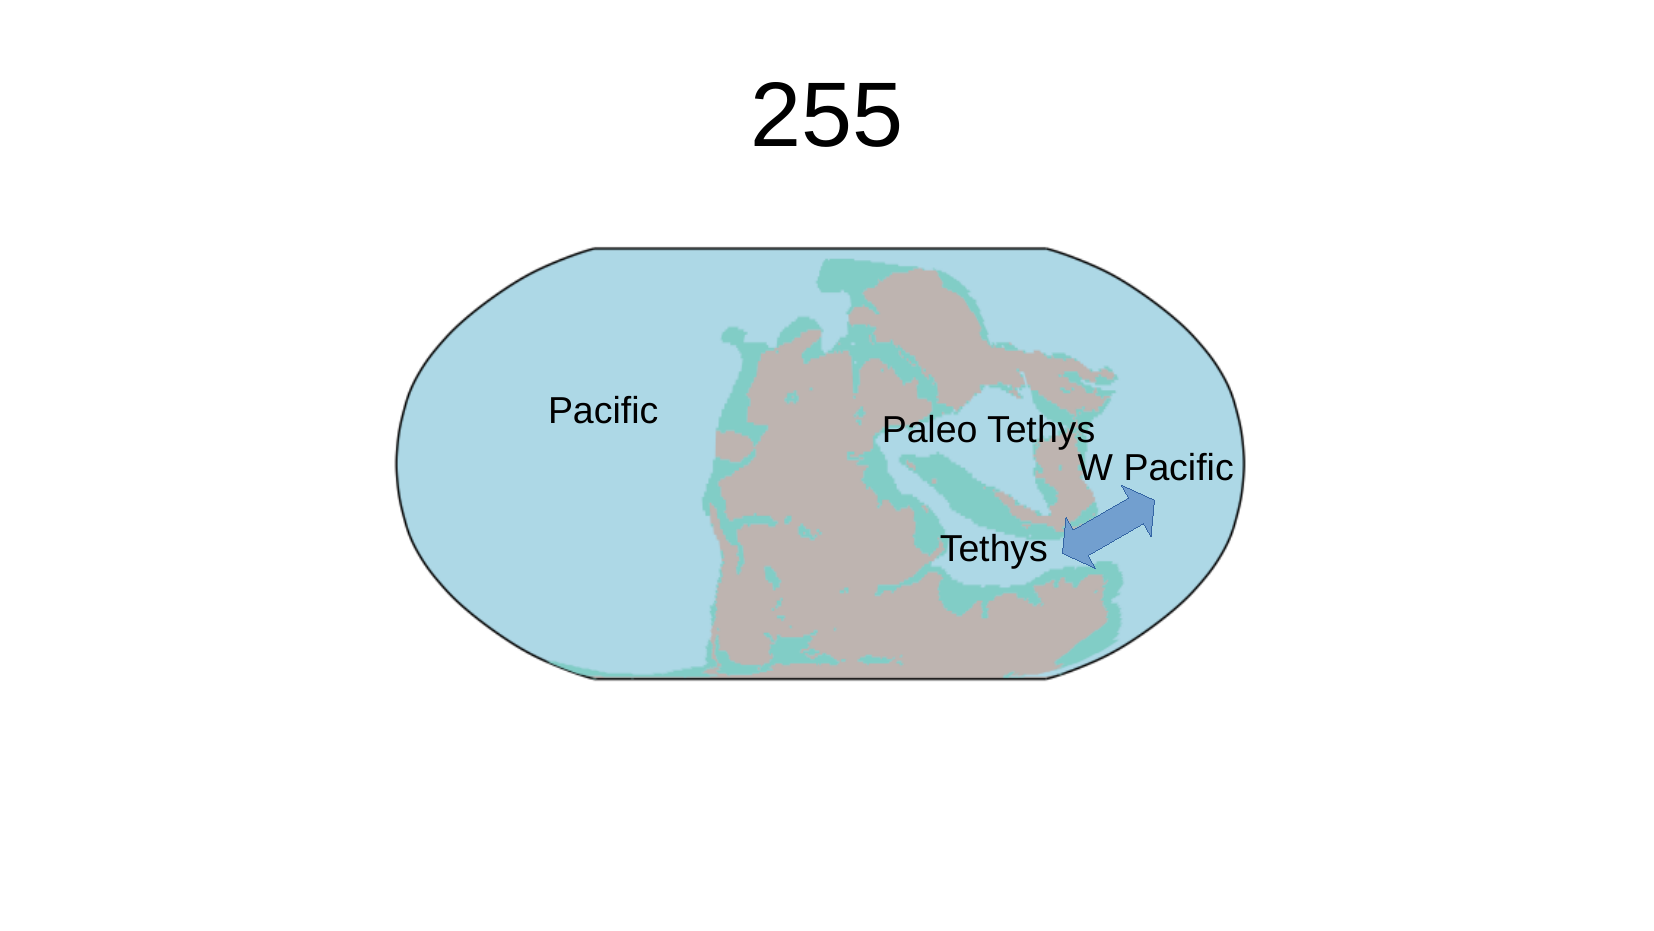

# 255
Pacific
Paleo Tethys
W Pacific
Tethys